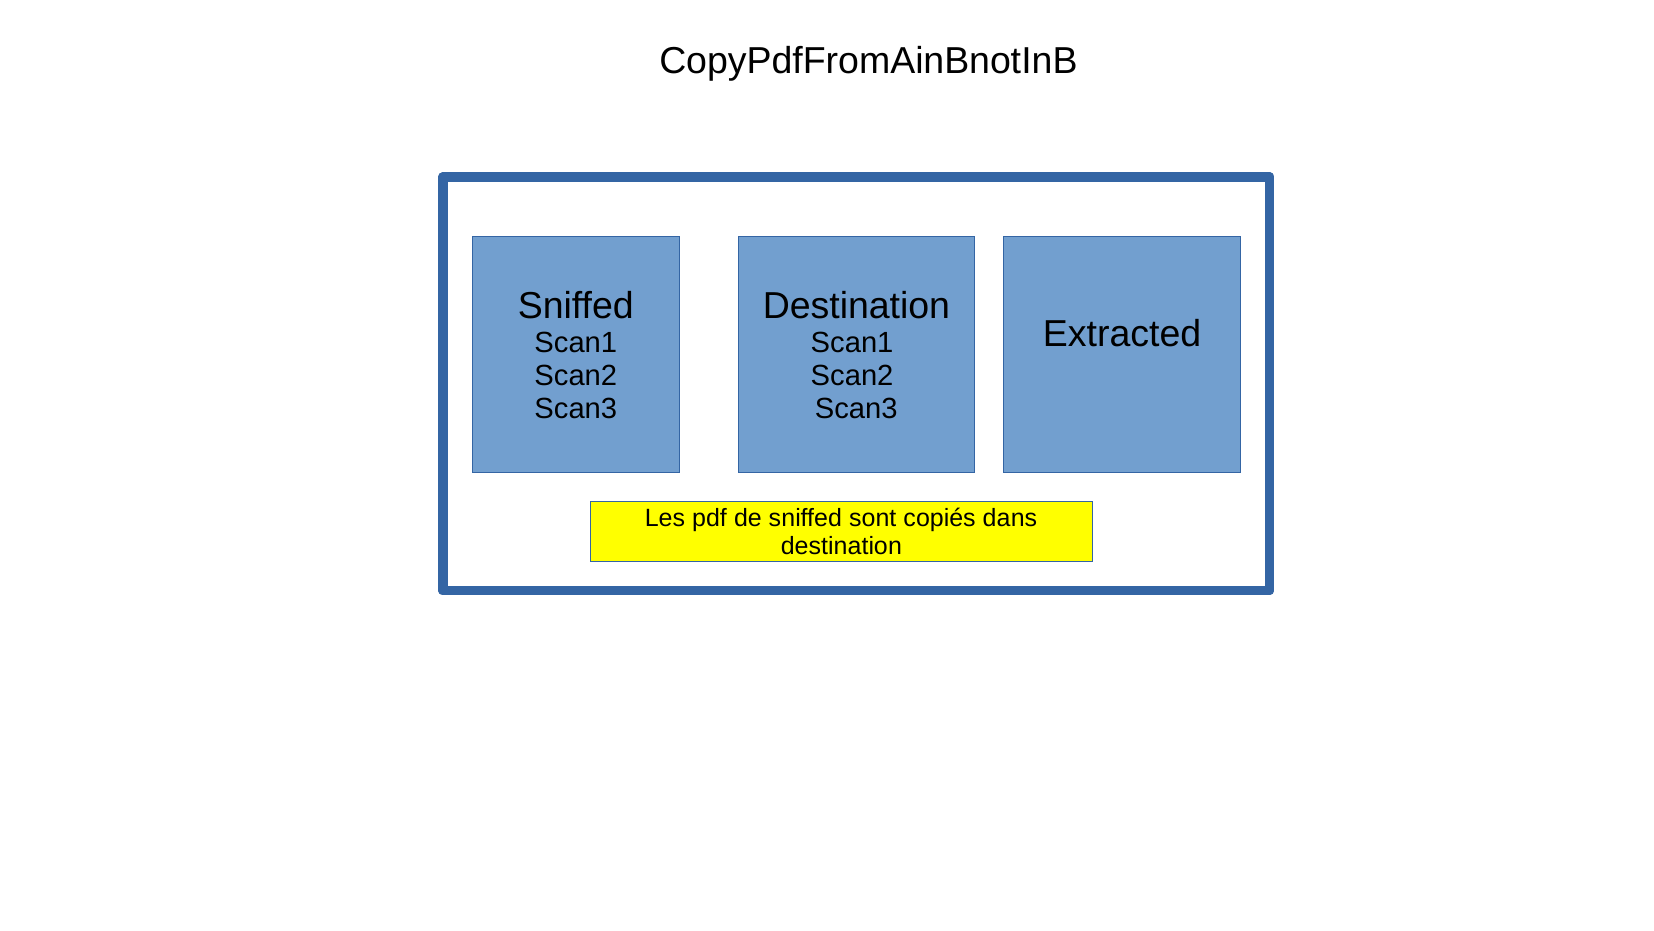

CopyPdfFromAinBnotInB
Sniffed
Scan1
Scan2
Scan3
Sniffed
Scan1
Scan2
Scan3
Destination
Destination
Scan1
Scan2
Scan3
Extracted
Extracted
Début : Destination et extracted vides
Les pdf de sniffed sont copiés dans destination